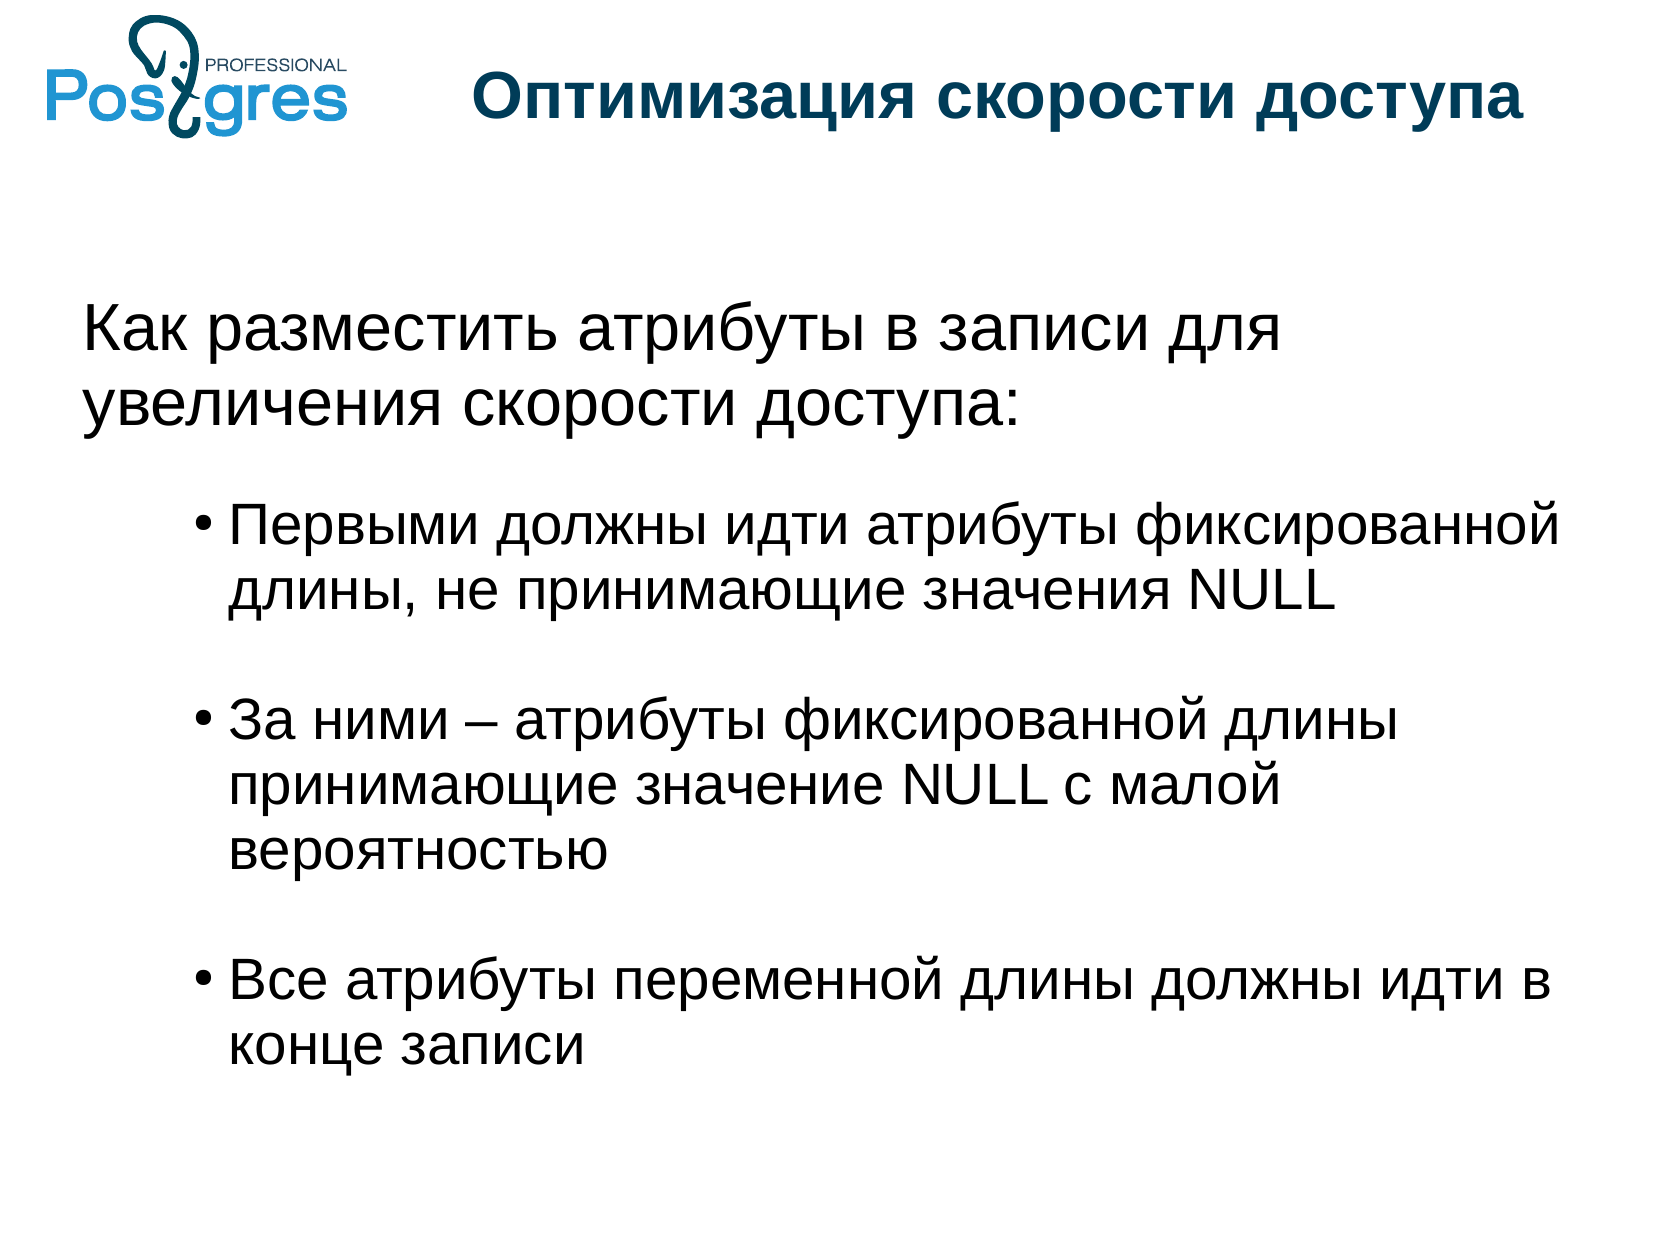

# Оптимизация скорости доступа
Как разместить атрибуты в записи для увеличения скорости доступа:
Первыми должны идти атрибуты фиксированной
длины, не принимающие значения NULL
За ними – атрибуты фиксированной длины
принимающие значение NULL с малой
вероятностью
Все атрибуты переменной длины должны идти в
конце записи